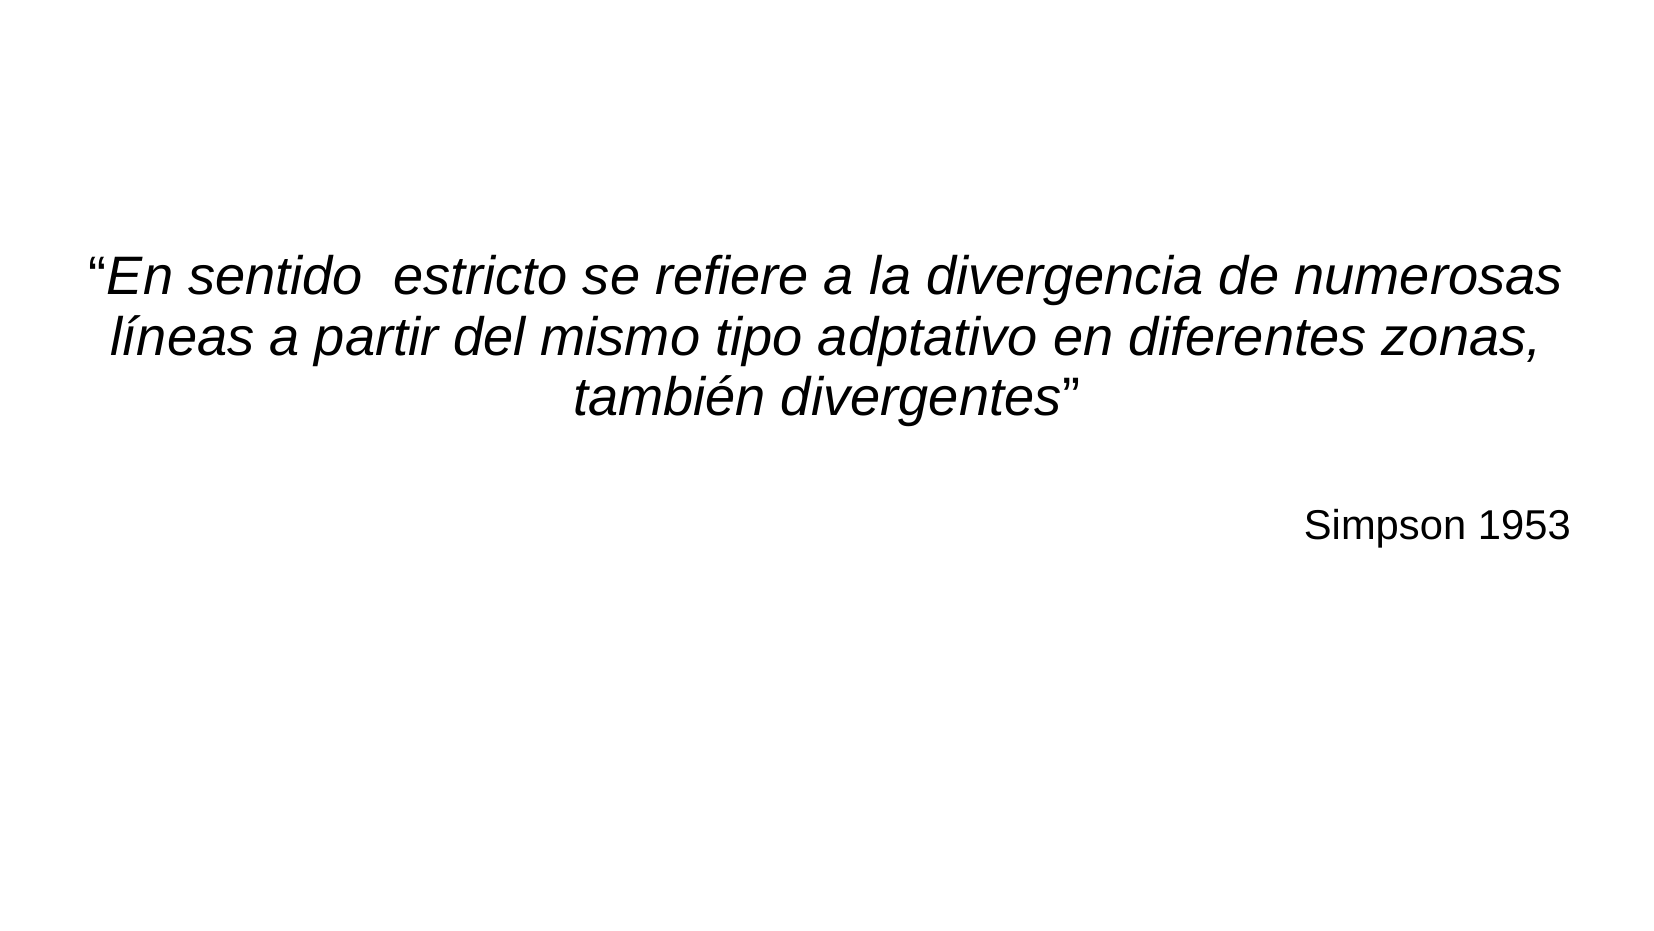

# “En sentido estricto se refiere a la divergencia de numerosas líneas a partir del mismo tipo adptativo en diferentes zonas, también divergentes”
Simpson 1953